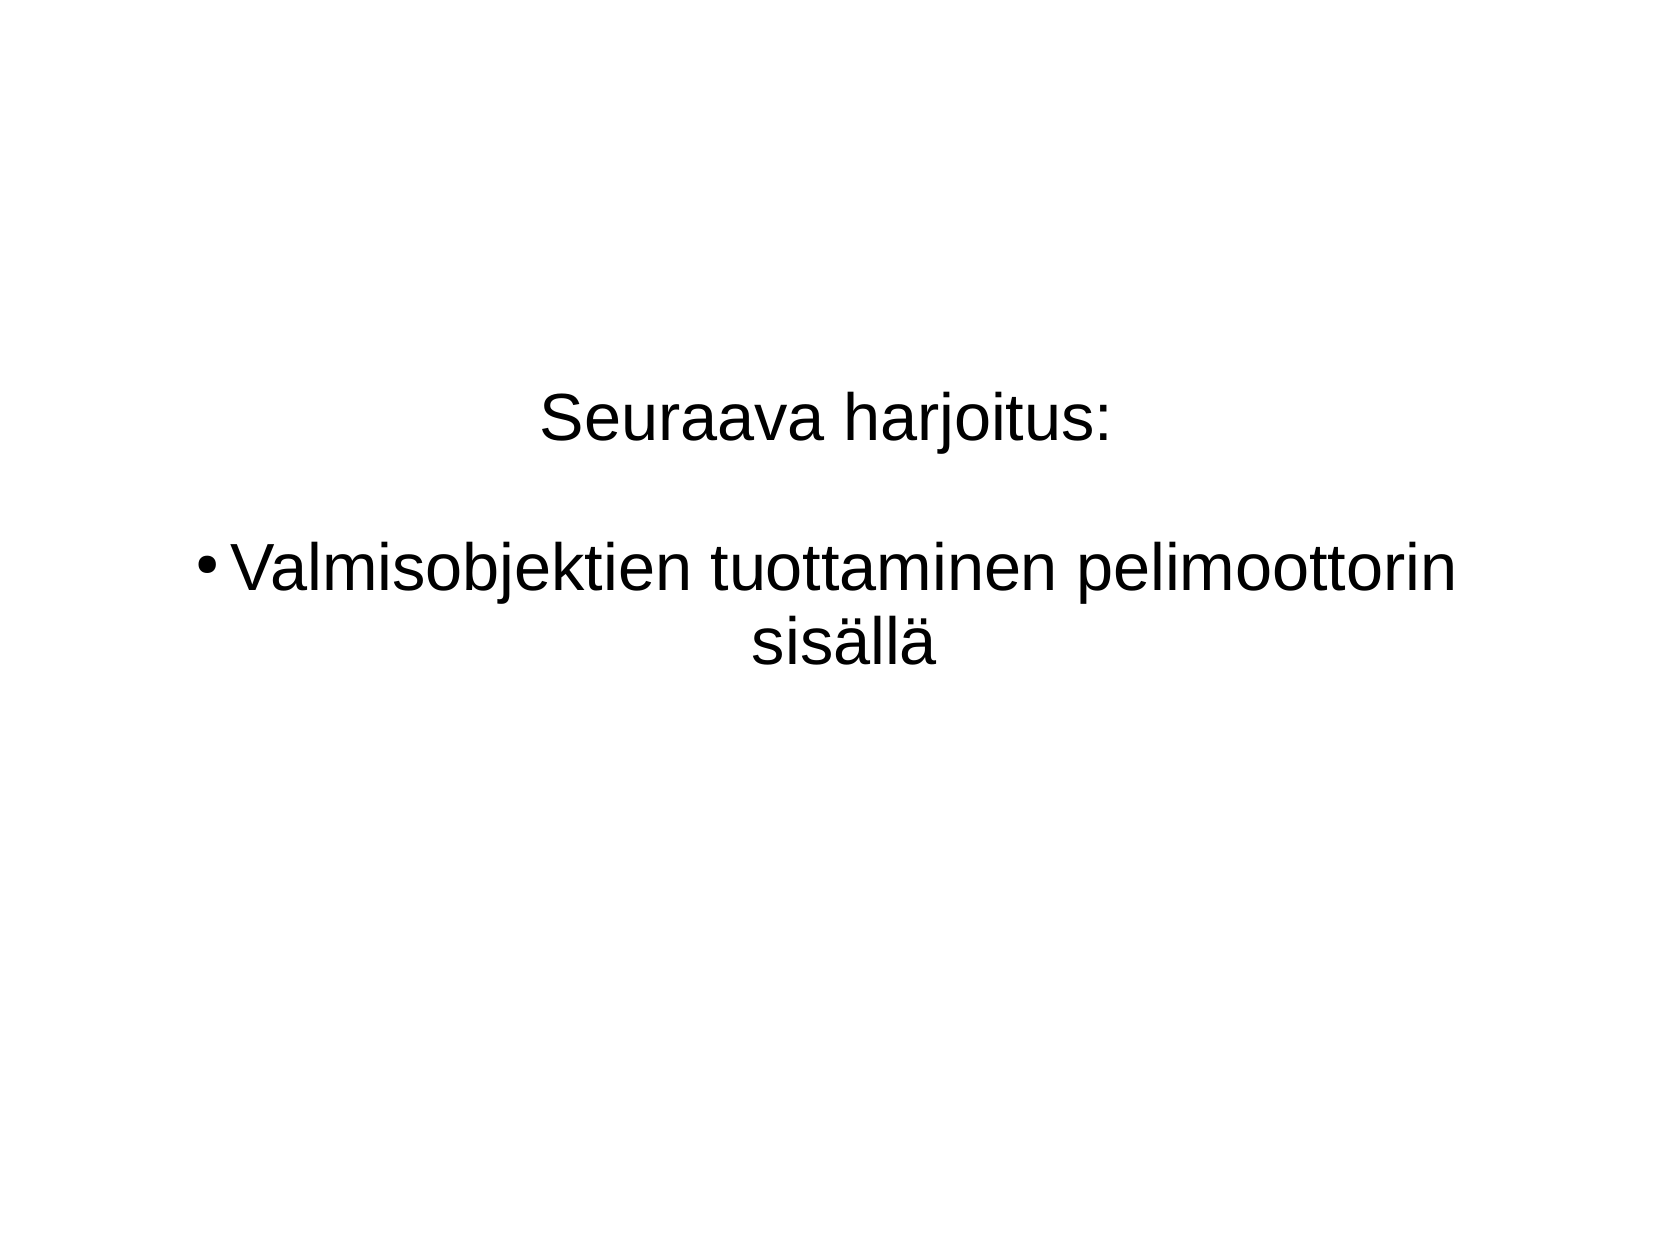

# Seuraava harjoitus:
Valmisobjektien tuottaminen pelimoottorin
sisällä